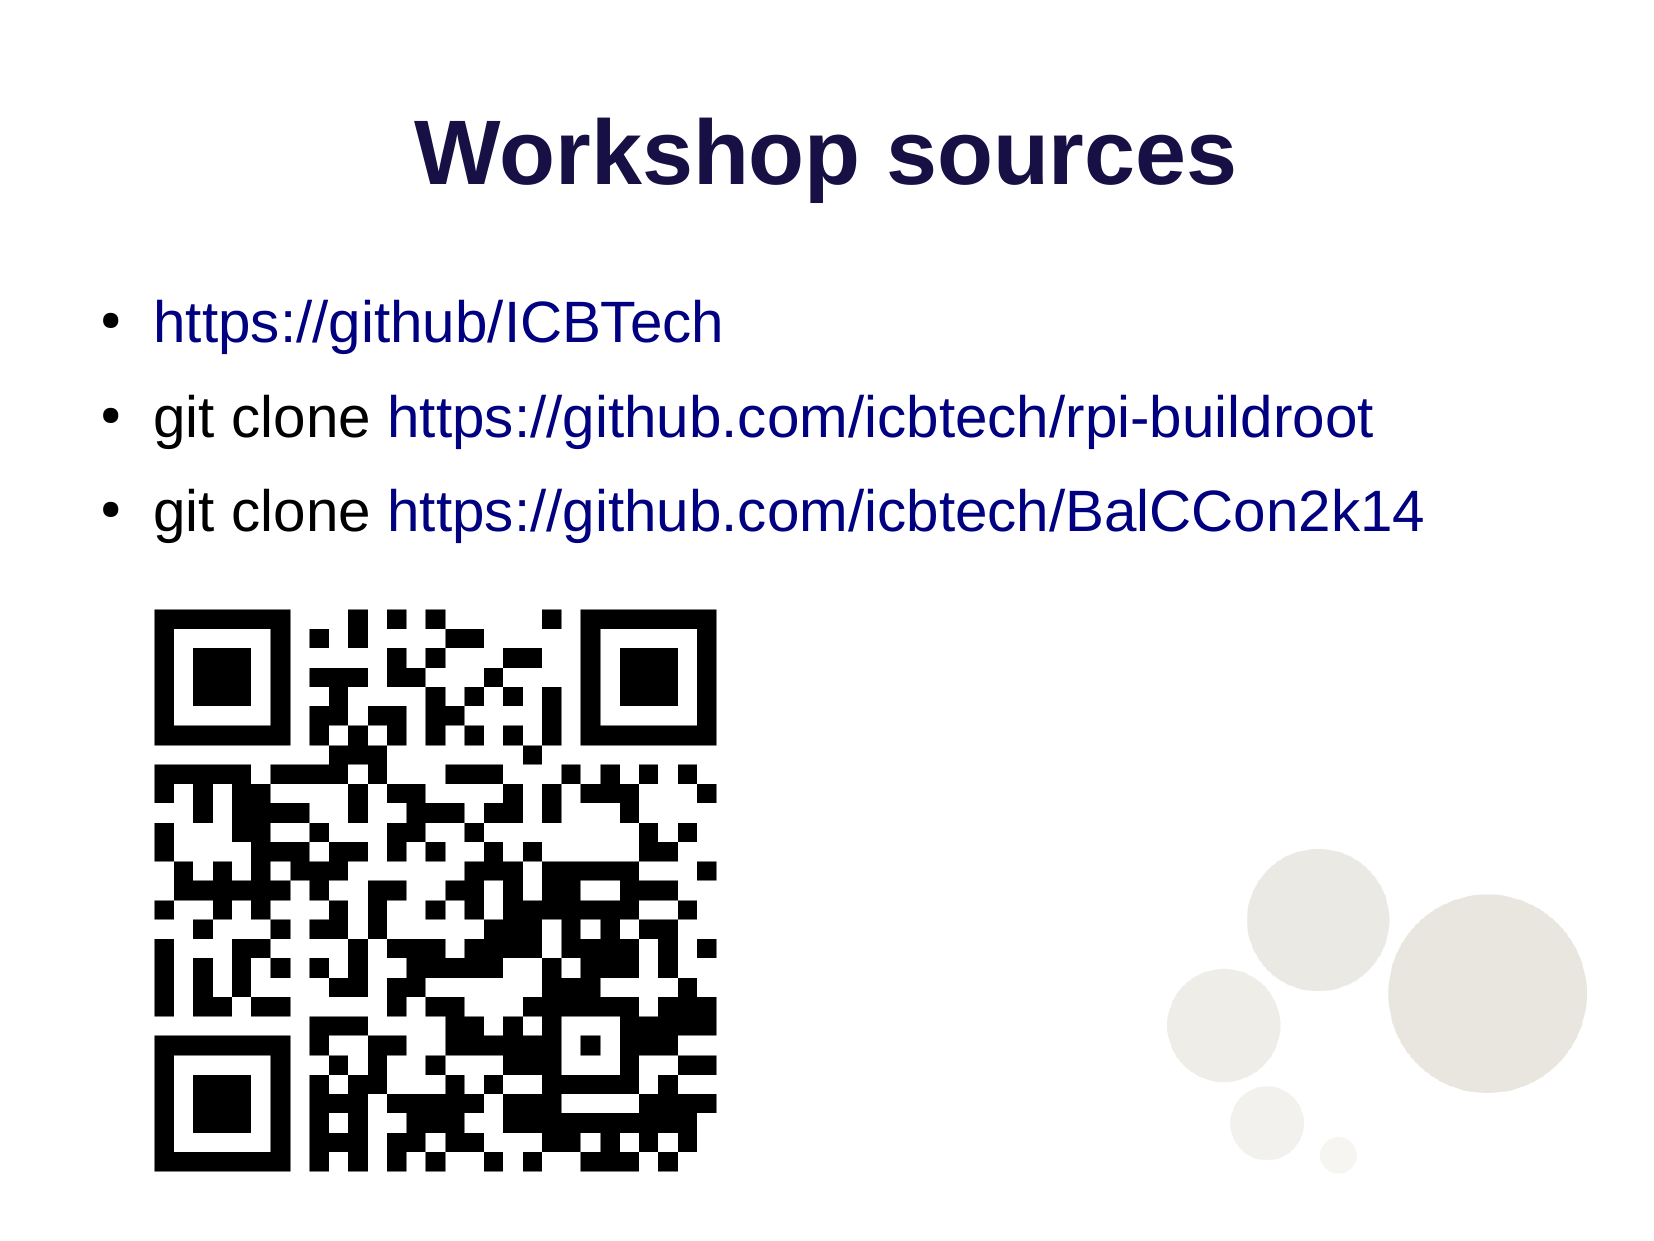

# Workshop sources
https://github/ICBTech
git clone https://github.com/icbtech/rpi-buildroot
git clone https://github.com/icbtech/BalCCon2k14